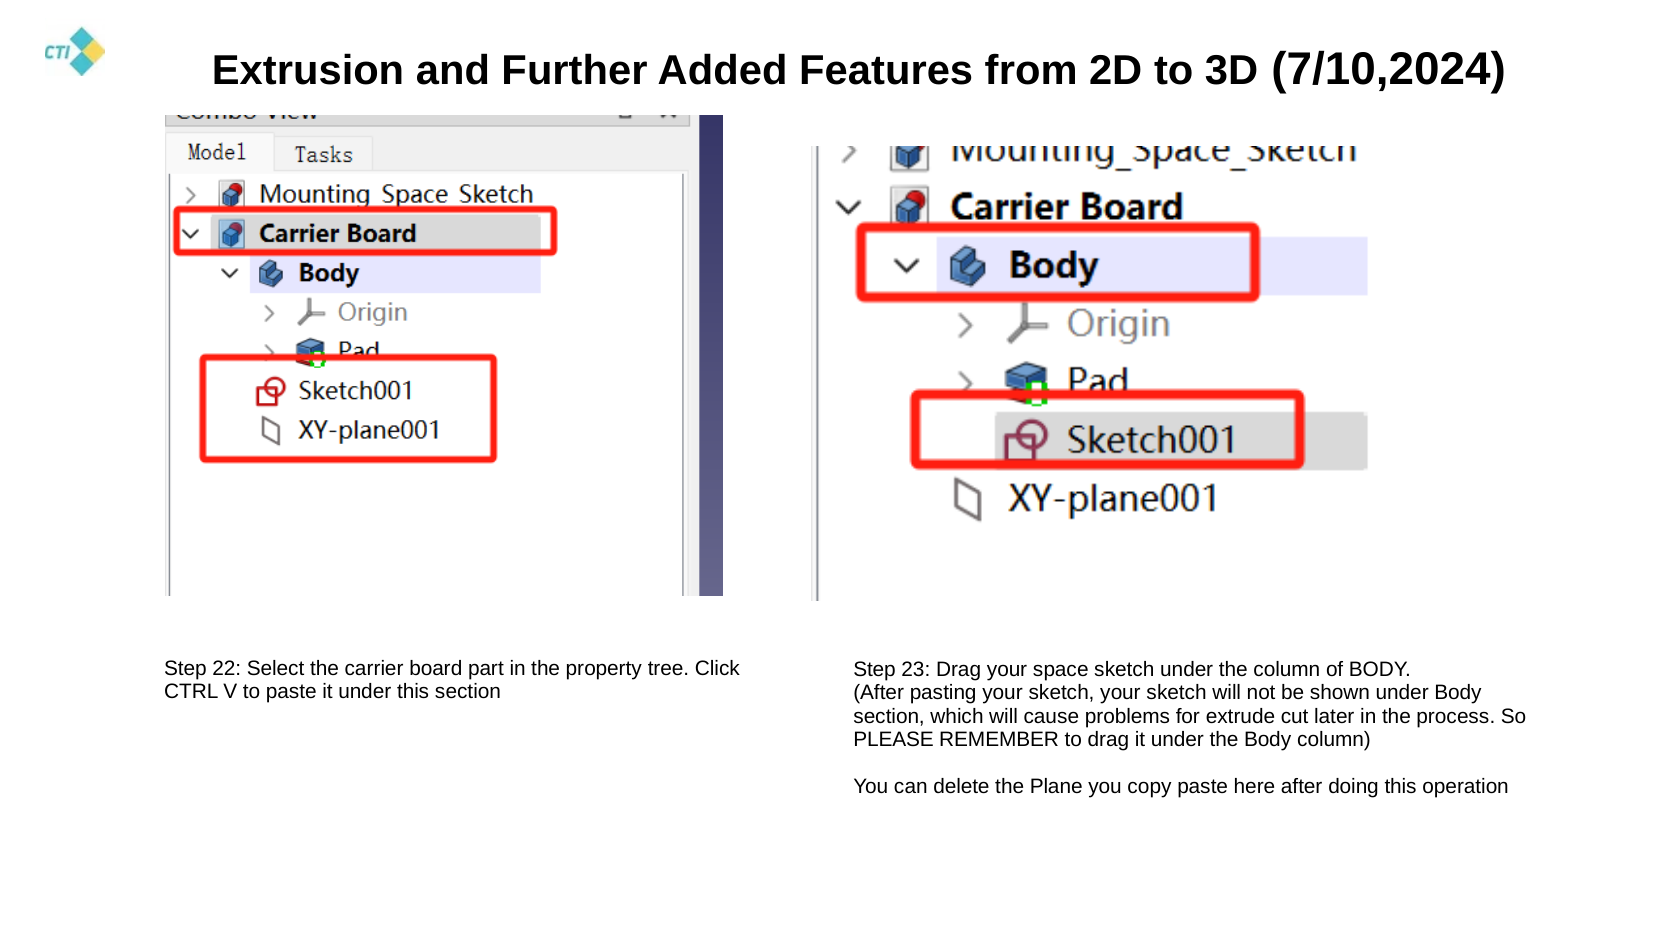

# Extrusion and Further Added Features from 2D to 3D (7/10,2024)
New
New
Step 22: Select the carrier board part in the property tree. Click CTRL V to paste it under this section
Step 23: Drag your space sketch under the column of BODY.
(After pasting your sketch, your sketch will not be shown under Body section, which will cause problems for extrude cut later in the process. So PLEASE REMEMBER to drag it under the Body column)
You can delete the Plane you copy paste here after doing this operation